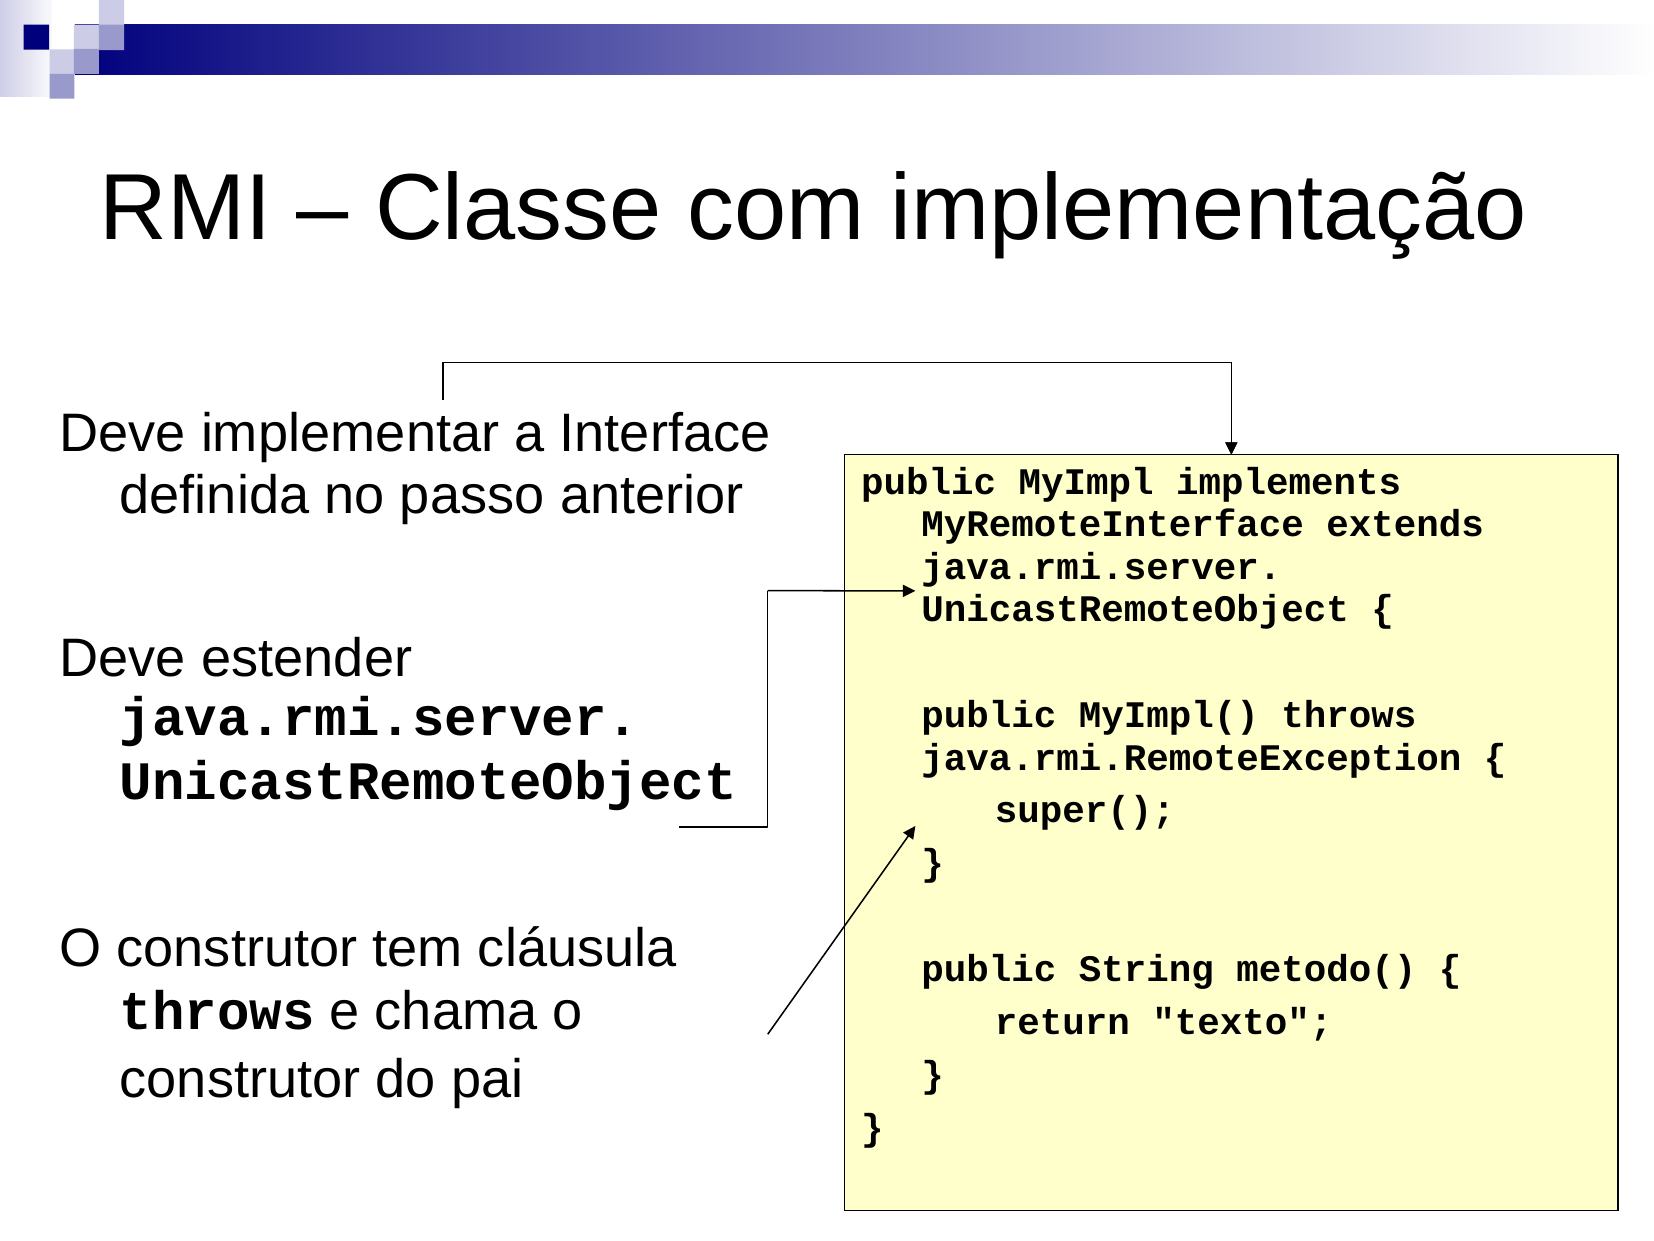

RMI – Classe com implementação
# Deve implementar a Interface definida no passo anterior
Deve estender java.rmi.server. UnicastRemoteObject
O construtor tem cláusula throws e chama o construtor do pai
public MyImpl implements MyRemoteInterface extends java.rmi.server. UnicastRemoteObject {
	public MyImpl() throws java.rmi.RemoteException {
		super();
	}
	public String metodo() {
		return "texto";
	}
}